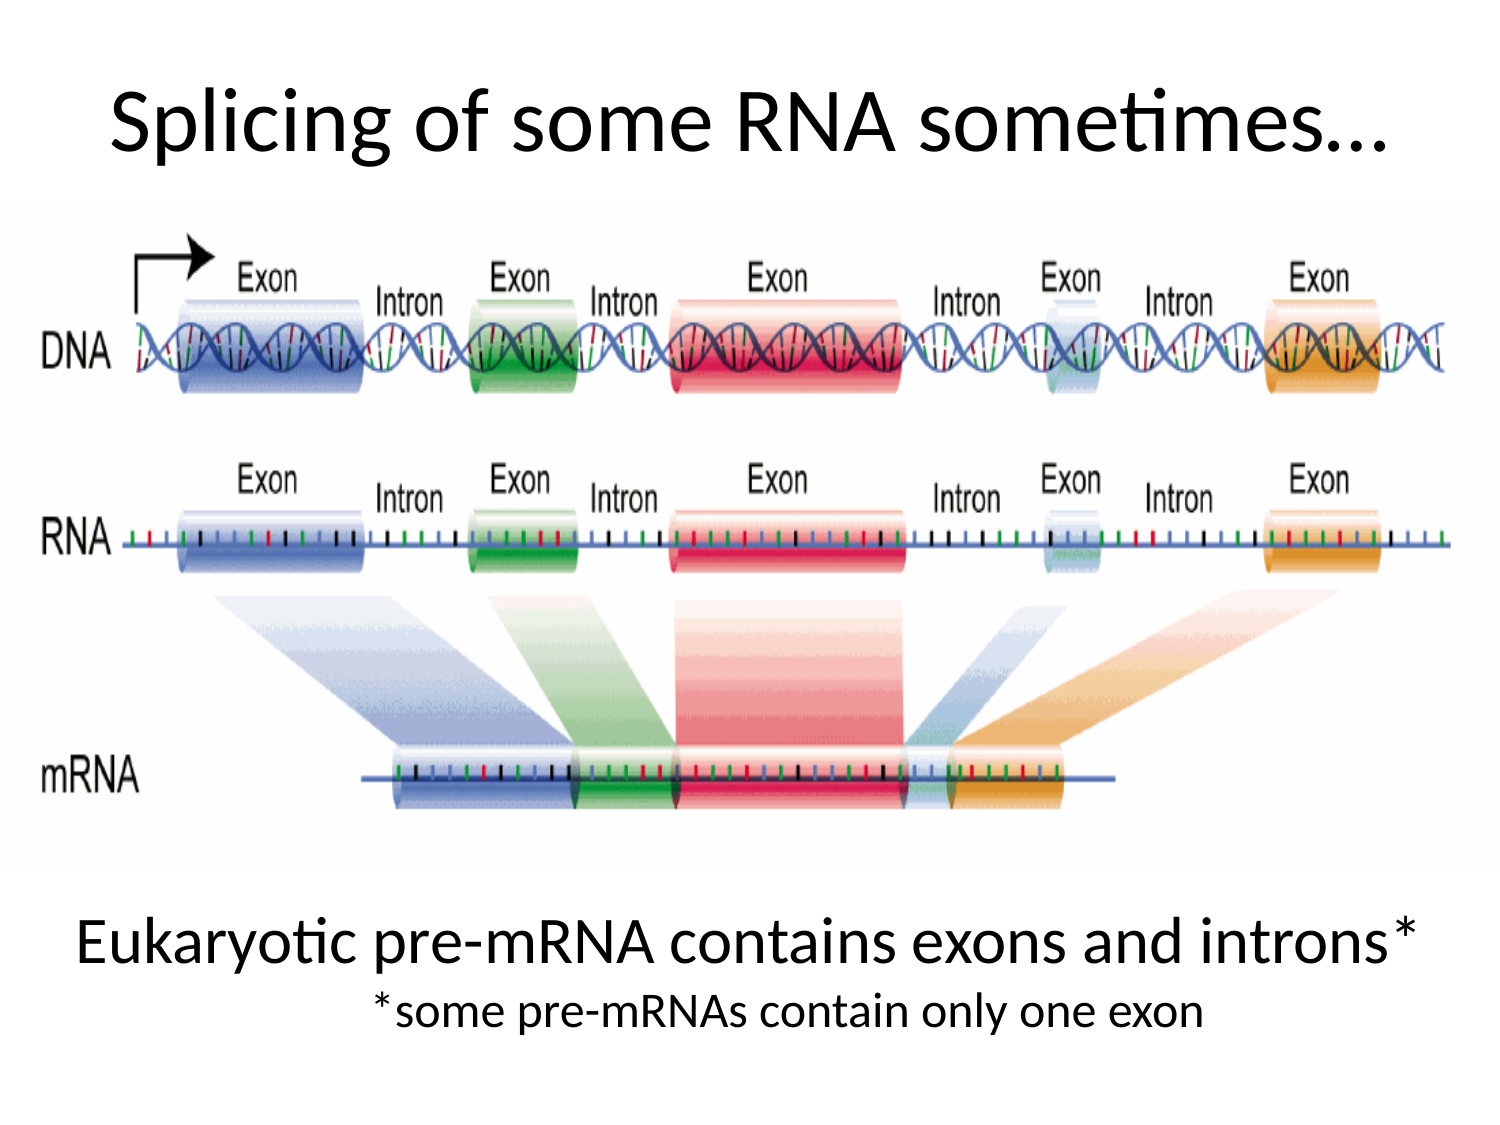

# Splicing of some RNA sometimes…
Eukaryotic pre-mRNA contains exons and introns*
*some pre-mRNAs contain only one exon